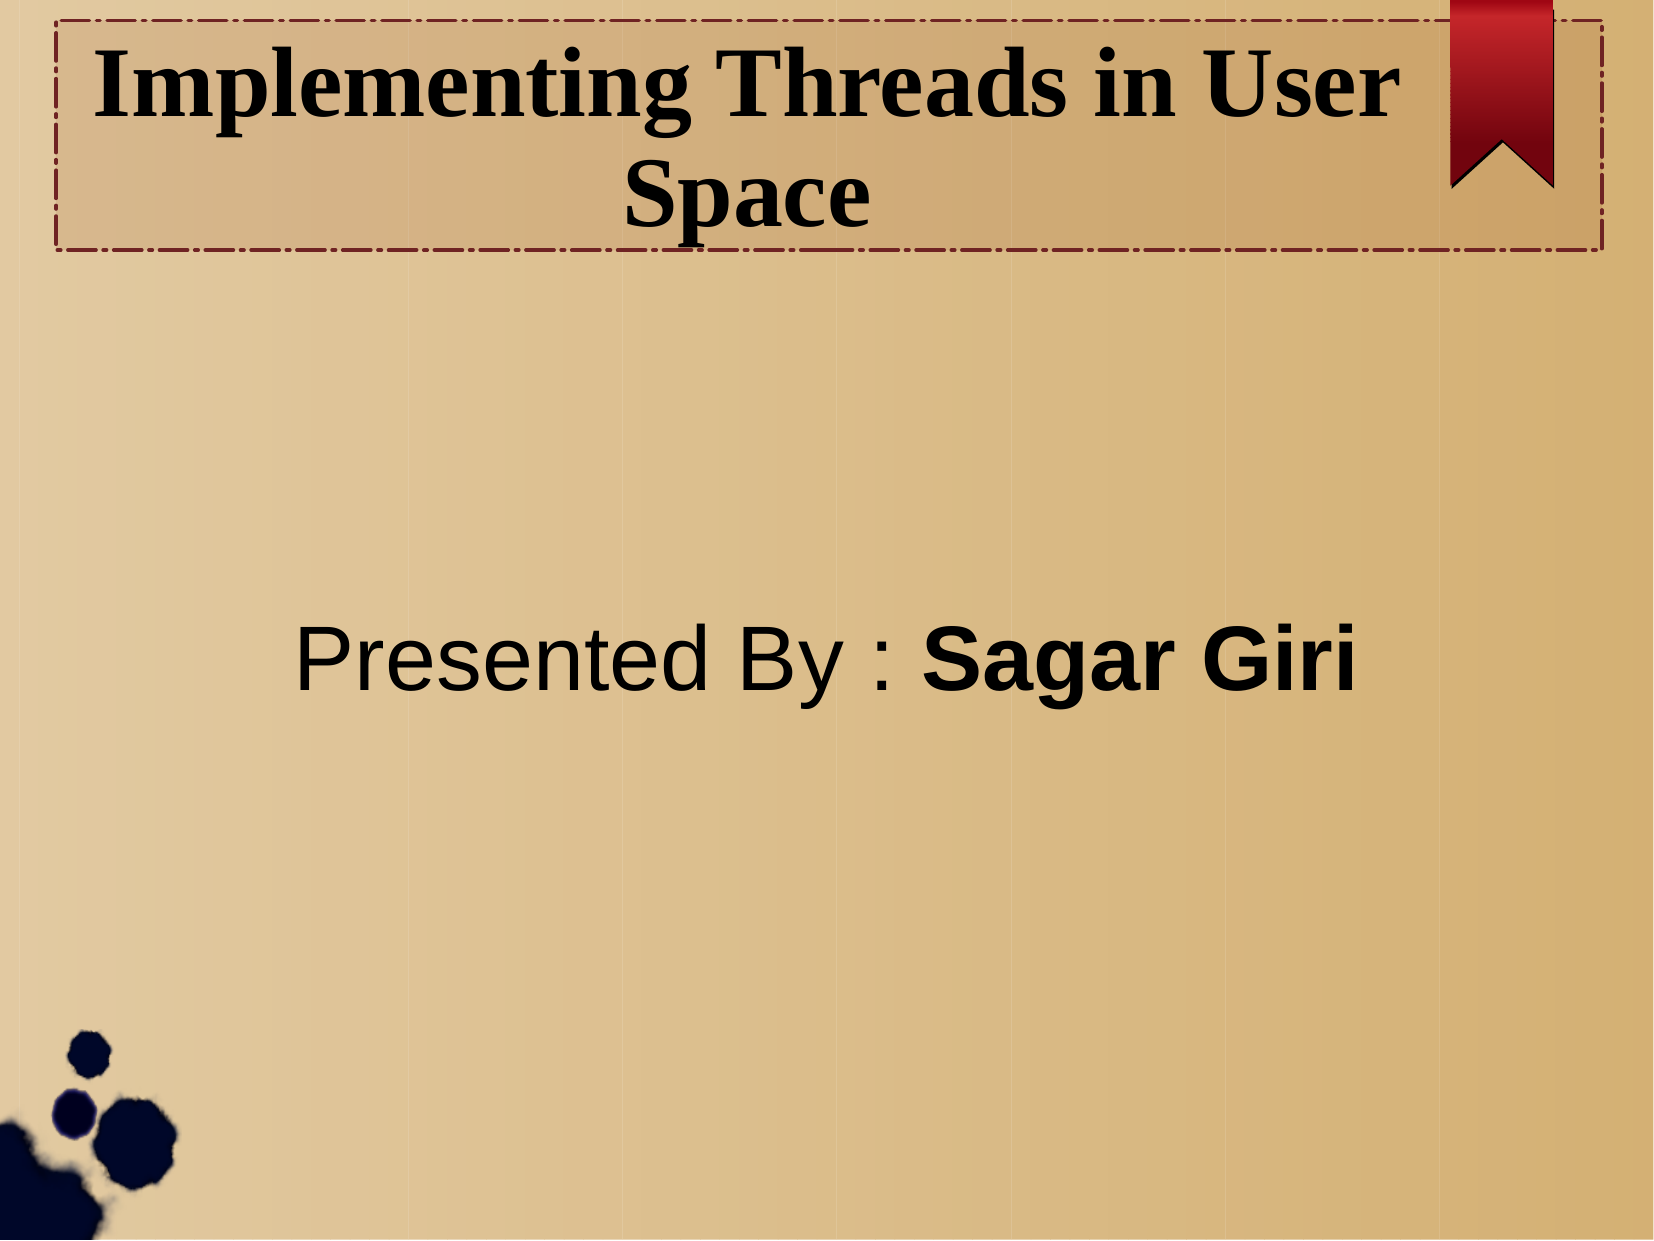

# Implementing Threads in User Space
Presented By : Sagar Giri